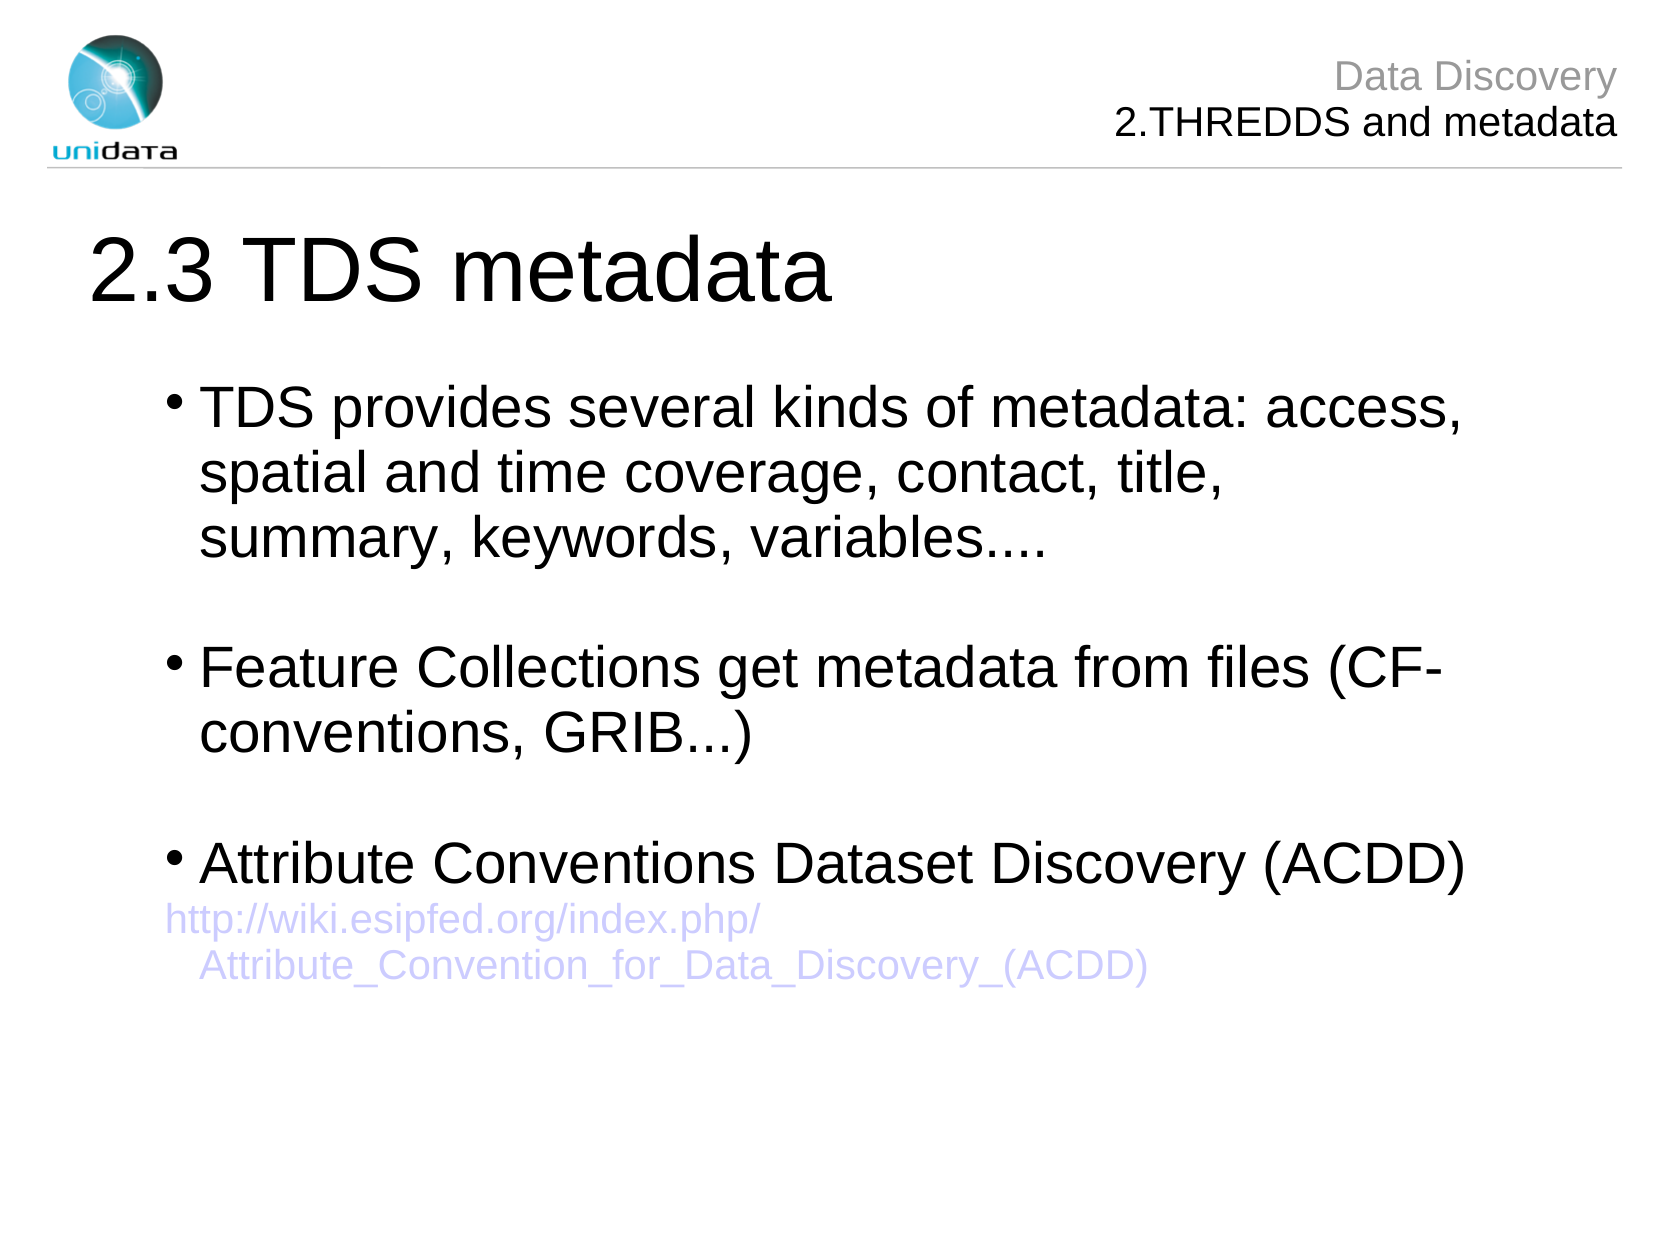

Data Discovery
2.THREDDS and metadata
# 2.3 TDS metadata
TDS provides several kinds of metadata: access, spatial and time coverage, contact, title, summary, keywords, variables....
Feature Collections get metadata from files (CF-conventions, GRIB...)
Attribute Conventions Dataset Discovery (ACDD)
http://wiki.esipfed.org/index.php/Attribute_Convention_for_Data_Discovery_(ACDD)